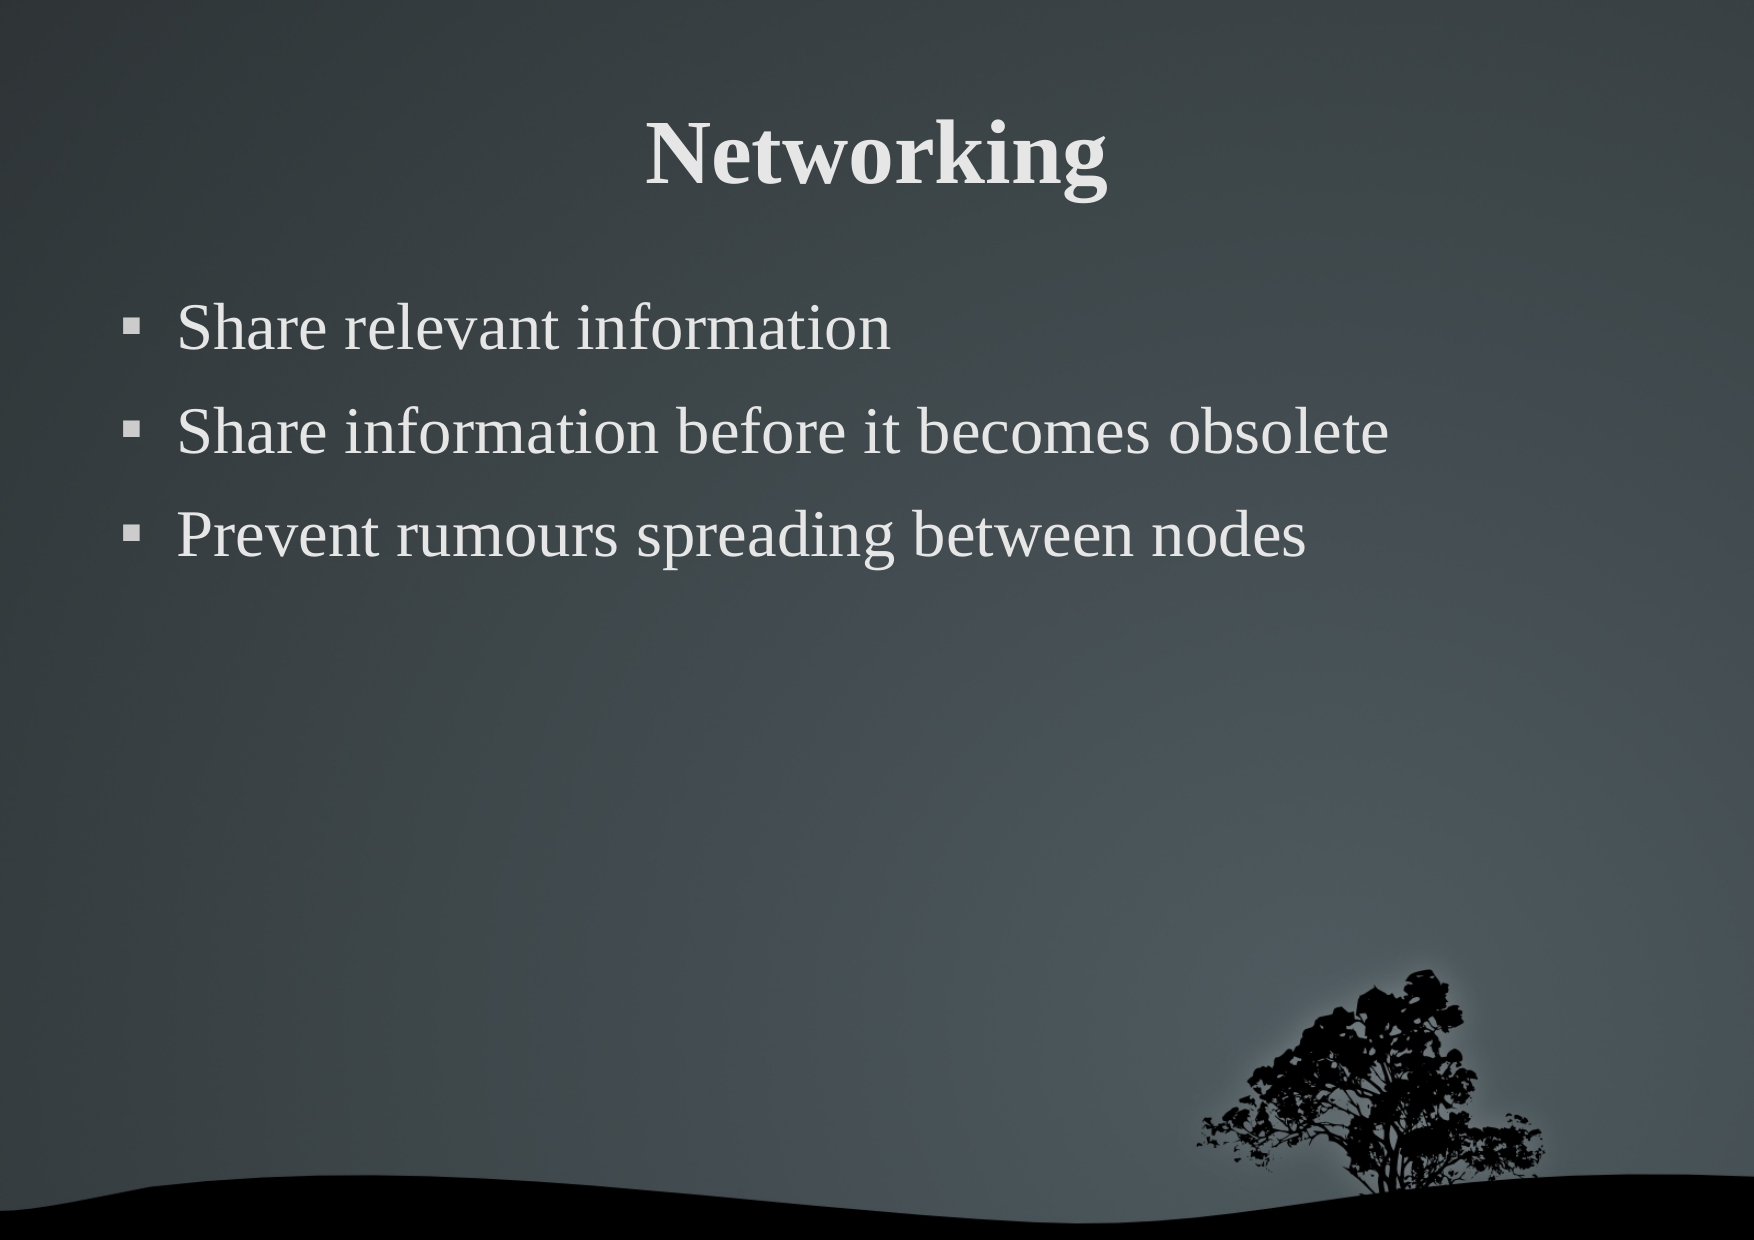

# Networking
Share relevant information
Share information before it becomes obsolete
Prevent rumours spreading between nodes